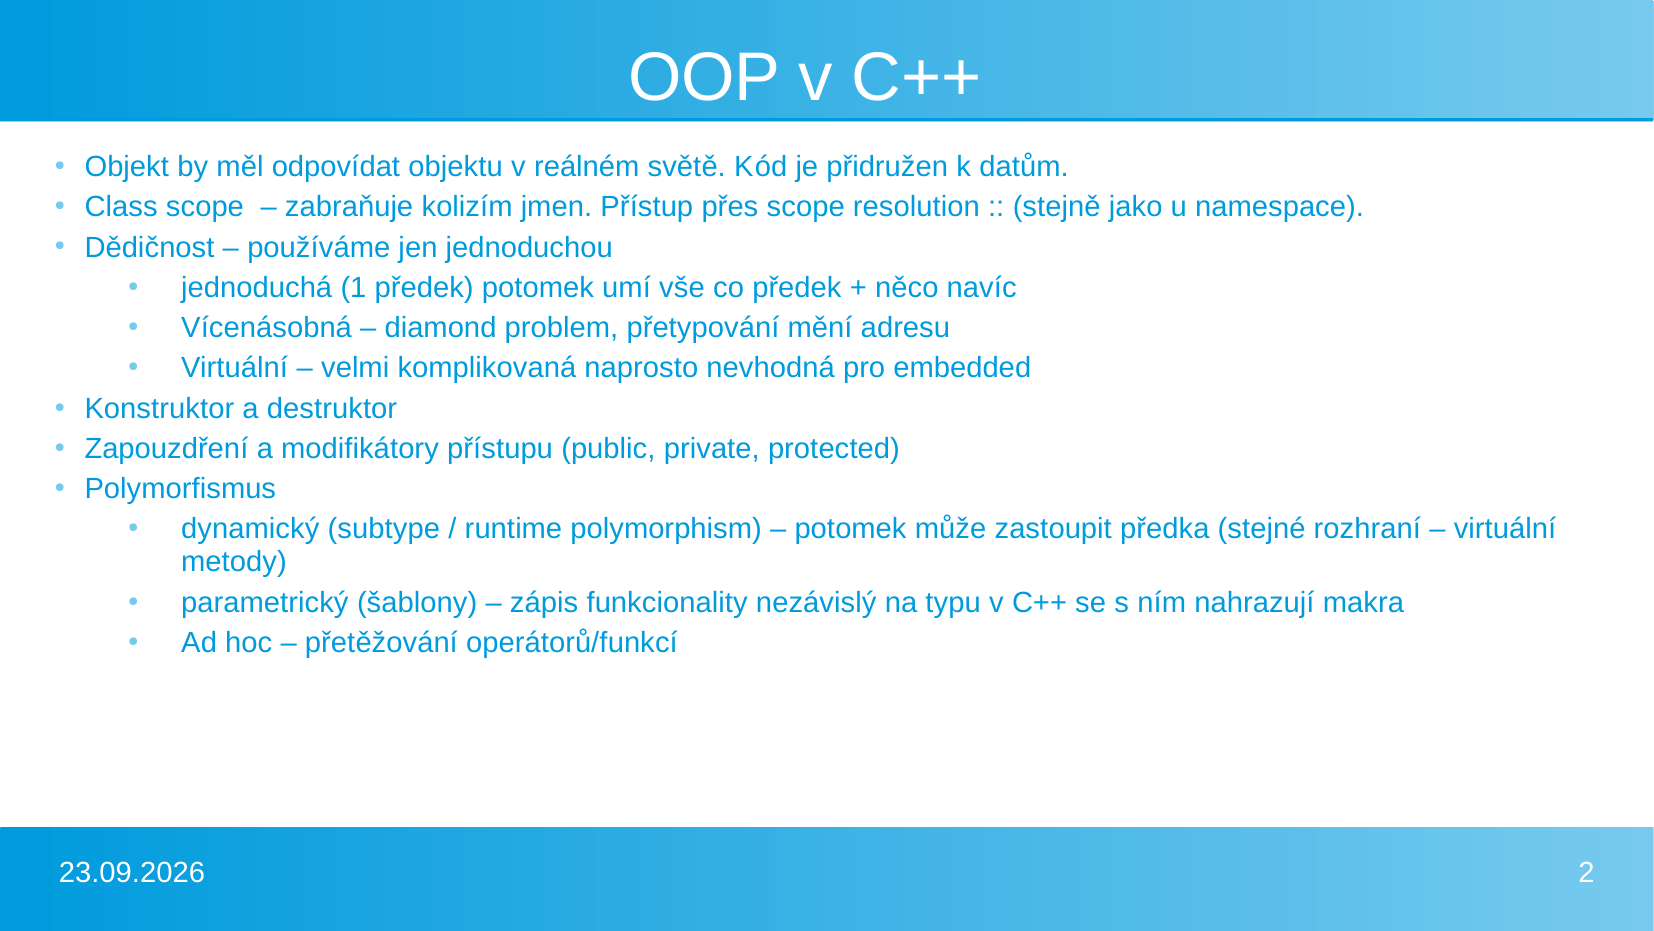

# OOP v C++
Objekt by měl odpovídat objektu v reálném světě. Kód je přidružen k datům.
Class scope – zabraňuje kolizím jmen. Přístup přes scope resolution :: (stejně jako u namespace).
Dědičnost – používáme jen jednoduchou
jednoduchá (1 předek) potomek umí vše co předek + něco navíc
Vícenásobná – diamond problem, přetypování mění adresu
Virtuální – velmi komplikovaná naprosto nevhodná pro embedded
Konstruktor a destruktor
Zapouzdření a modifikátory přístupu (public, private, protected)
Polymorfismus
dynamický (subtype / runtime polymorphism) – potomek může zastoupit předka (stejné rozhraní – virtuální metody)
parametrický (šablony) – zápis funkcionality nezávislý na typu v C++ se s ním nahrazují makra
Ad hoc – přetěžování operátorů/funkcí
2